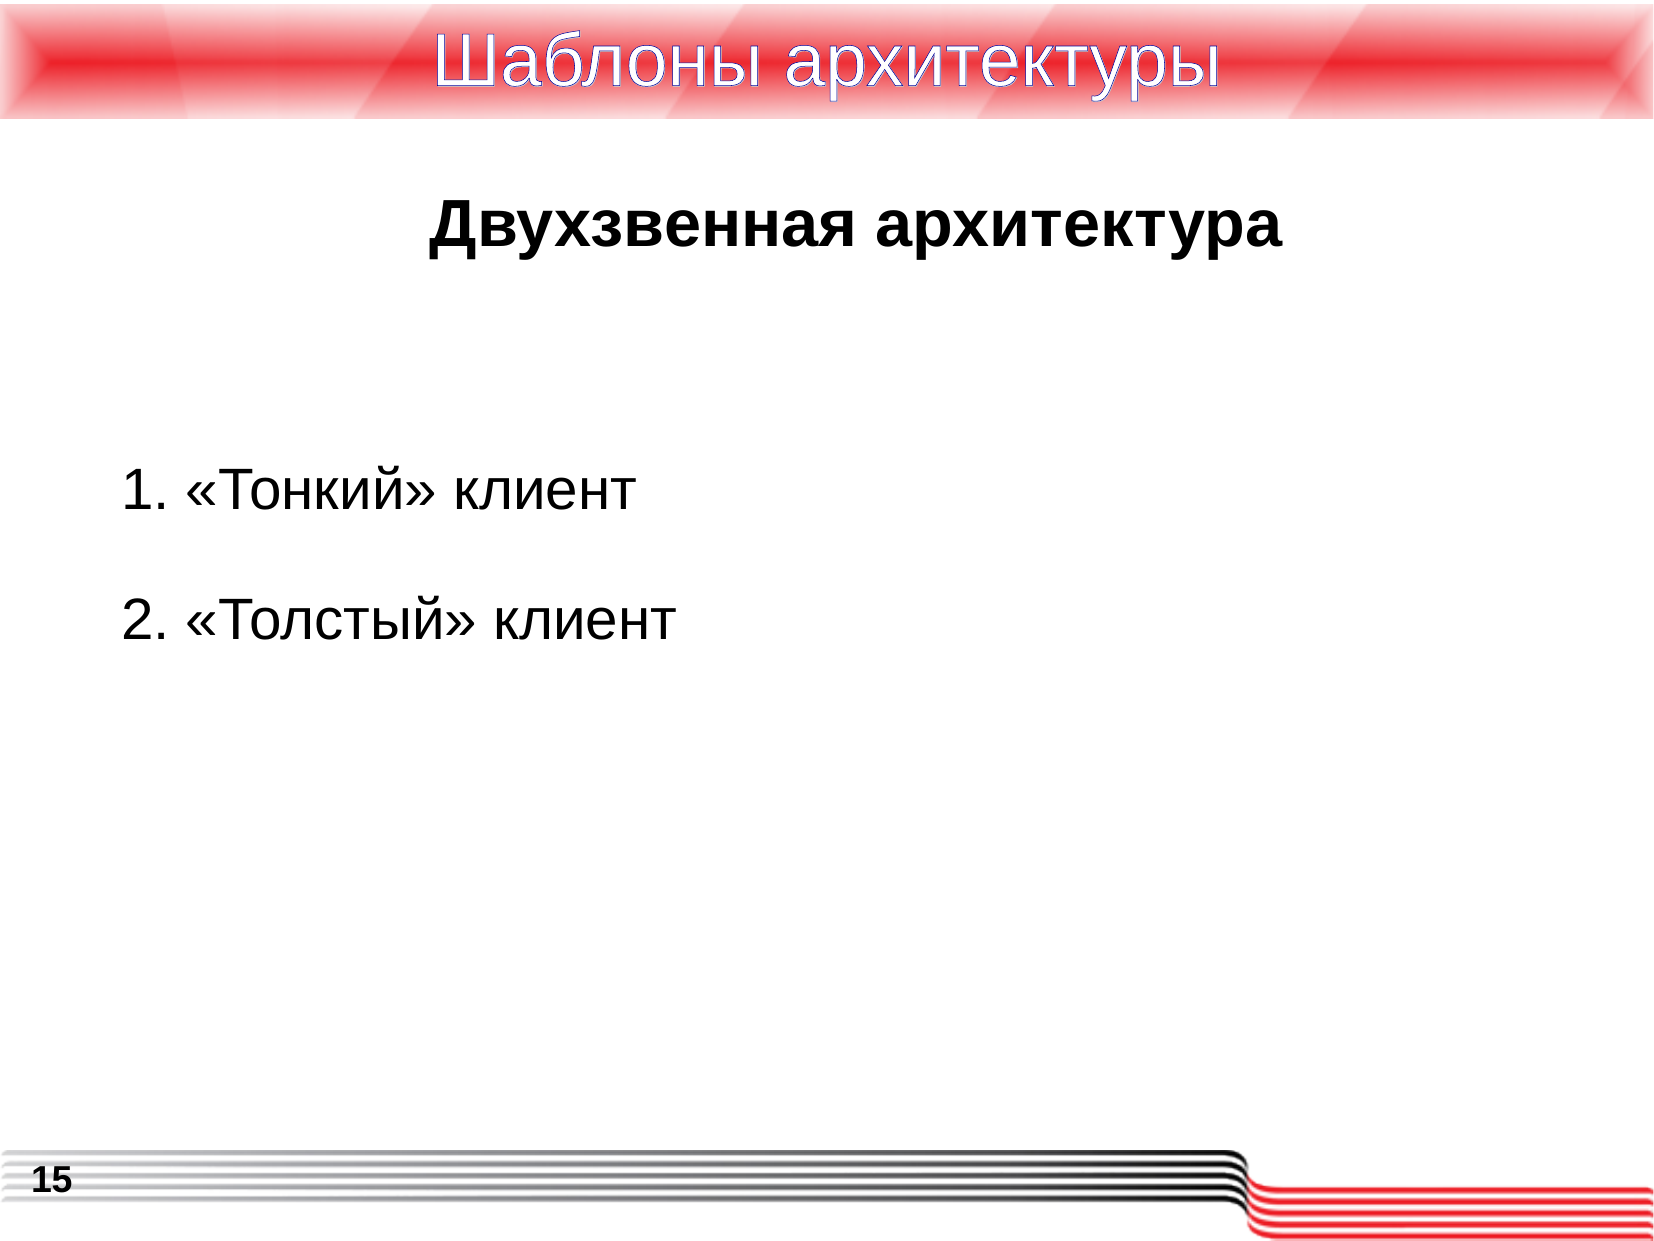

# Шаблоны архитектуры
Двухзвенная архитектура
1. «Тонкий» клиент
2. «Толстый» клиент
15